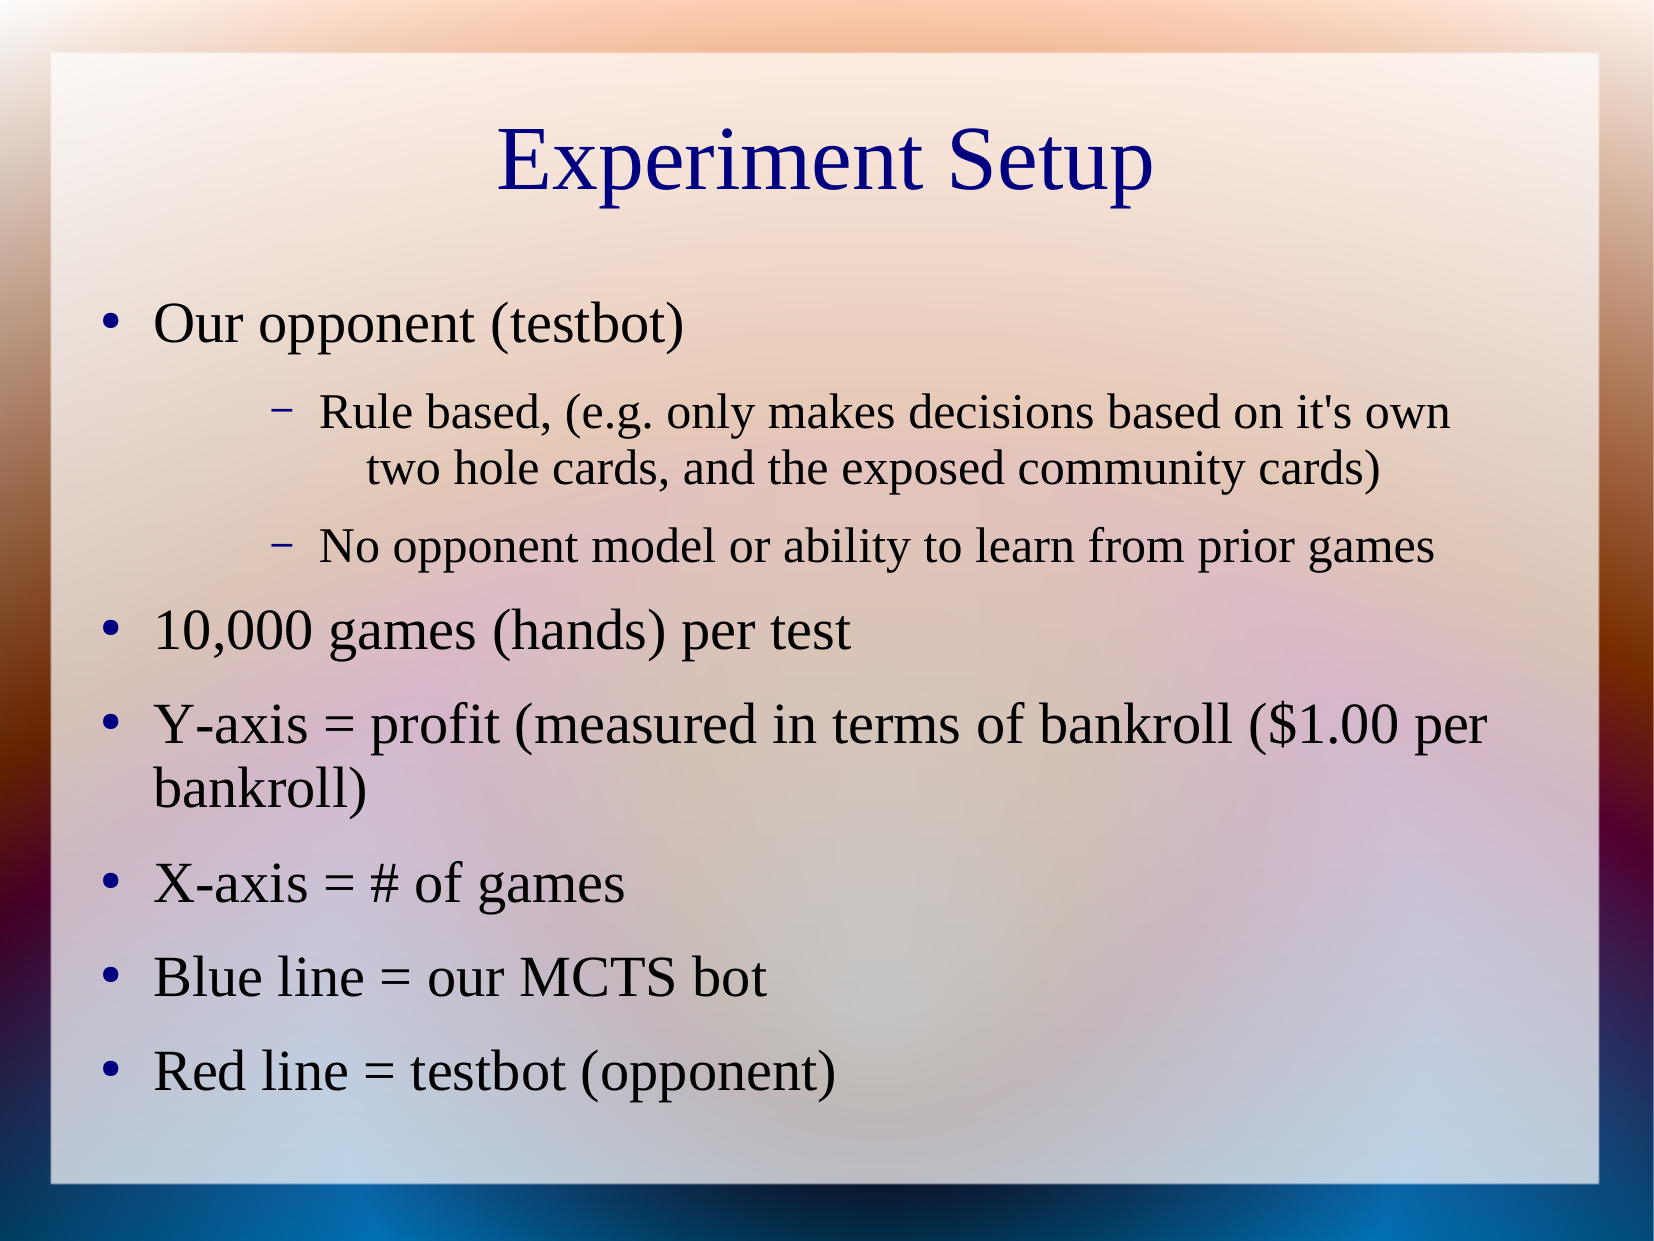

# Experiment Setup
Our opponent (testbot)
Rule based, (e.g. only makes decisions based on it's own two hole cards, and the exposed community cards)
No opponent model or ability to learn from prior games
10,000 games (hands) per test
Y-axis = profit (measured in terms of bankroll ($1.00 per bankroll)
X-axis = # of games
Blue line = our MCTS bot
Red line = testbot (opponent)